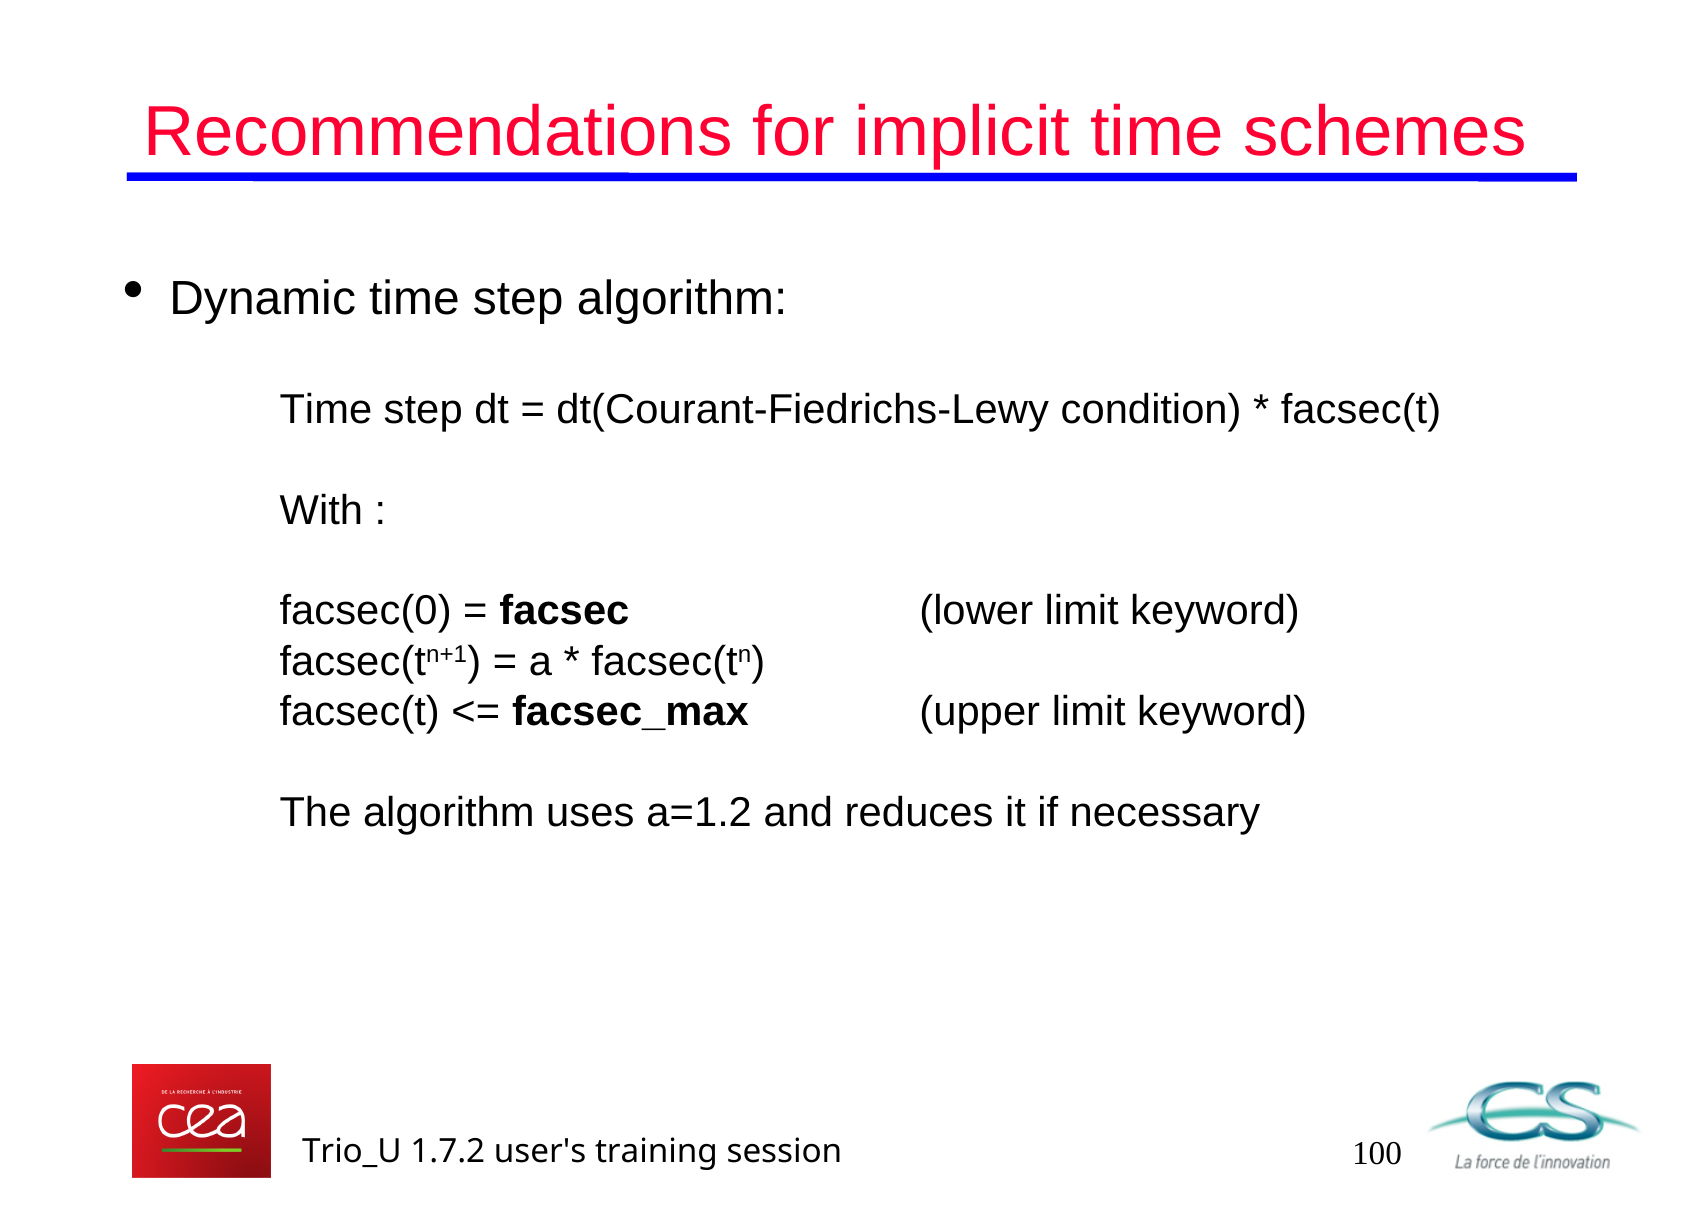

# Recommendations for implicit time schemes
Dynamic time step algorithm:
Time step dt = dt(Courant-Fiedrichs-Lewy condition) * facsec(t)
With :
facsec(0) = facsec 		(lower limit keyword)
facsec(tn+1) = a * facsec(tn)
facsec(t) <= facsec_max 		(upper limit keyword)
The algorithm uses a=1.2 and reduces it if necessary
Trio_U 1.7.2 user's training session
100